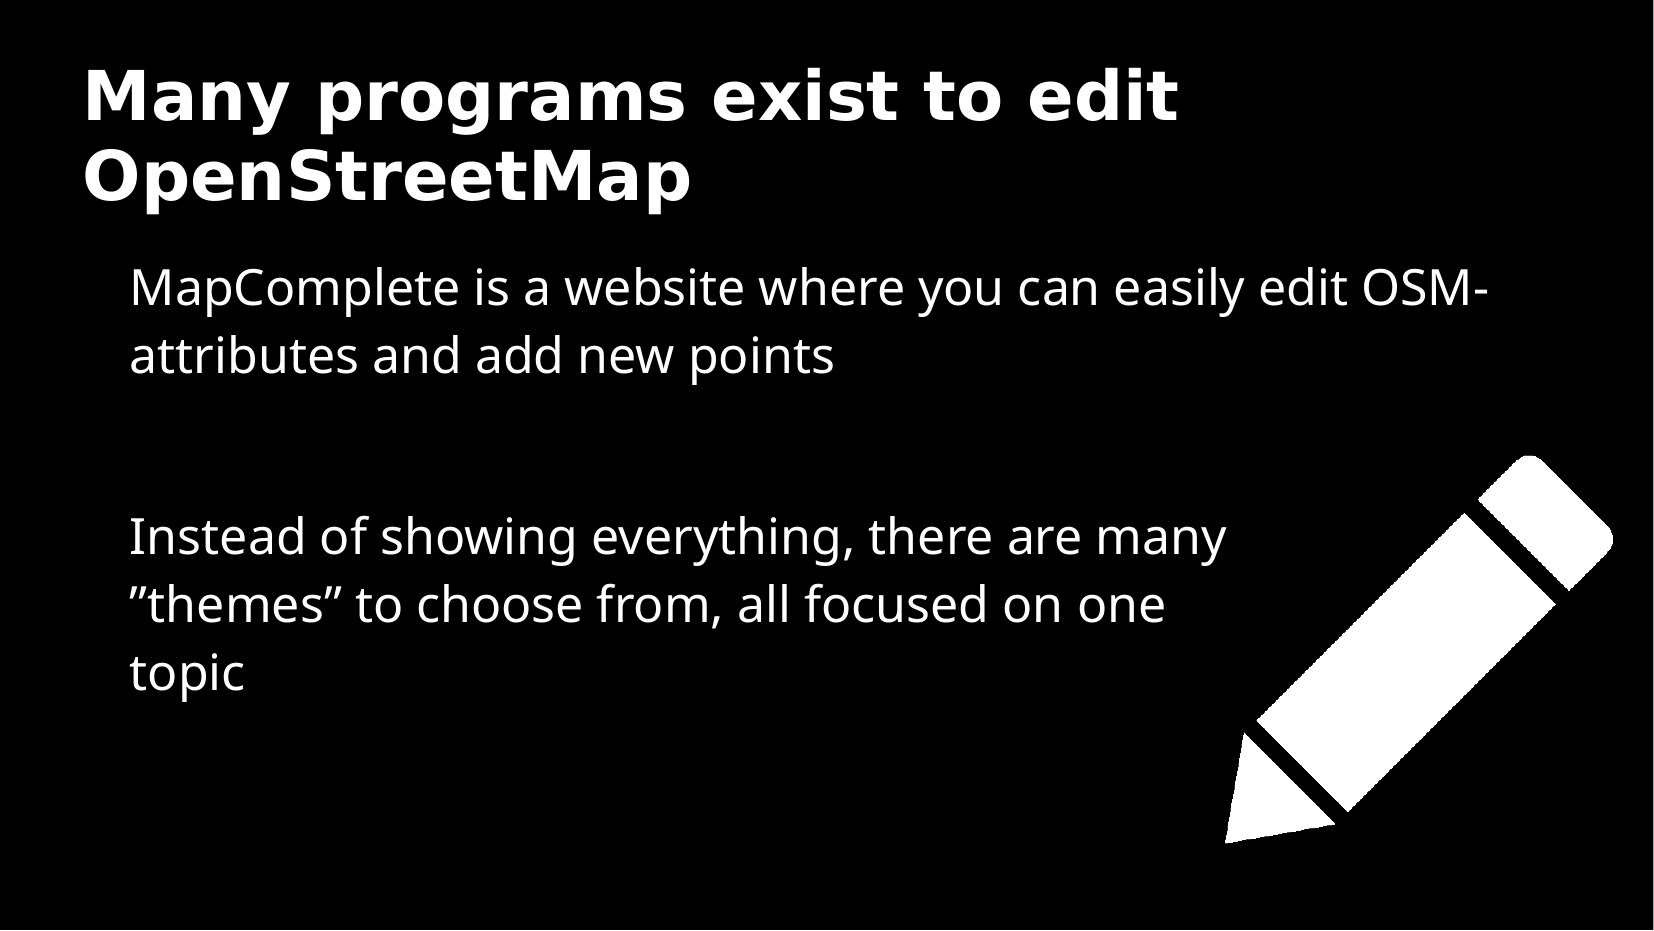

# Many programs exist to edit OpenStreetMap
MapComplete is a website where you can easily edit OSM-attributes and add new points
Instead of showing everything, there are many
”themes” to choose from, all focused on one
topic